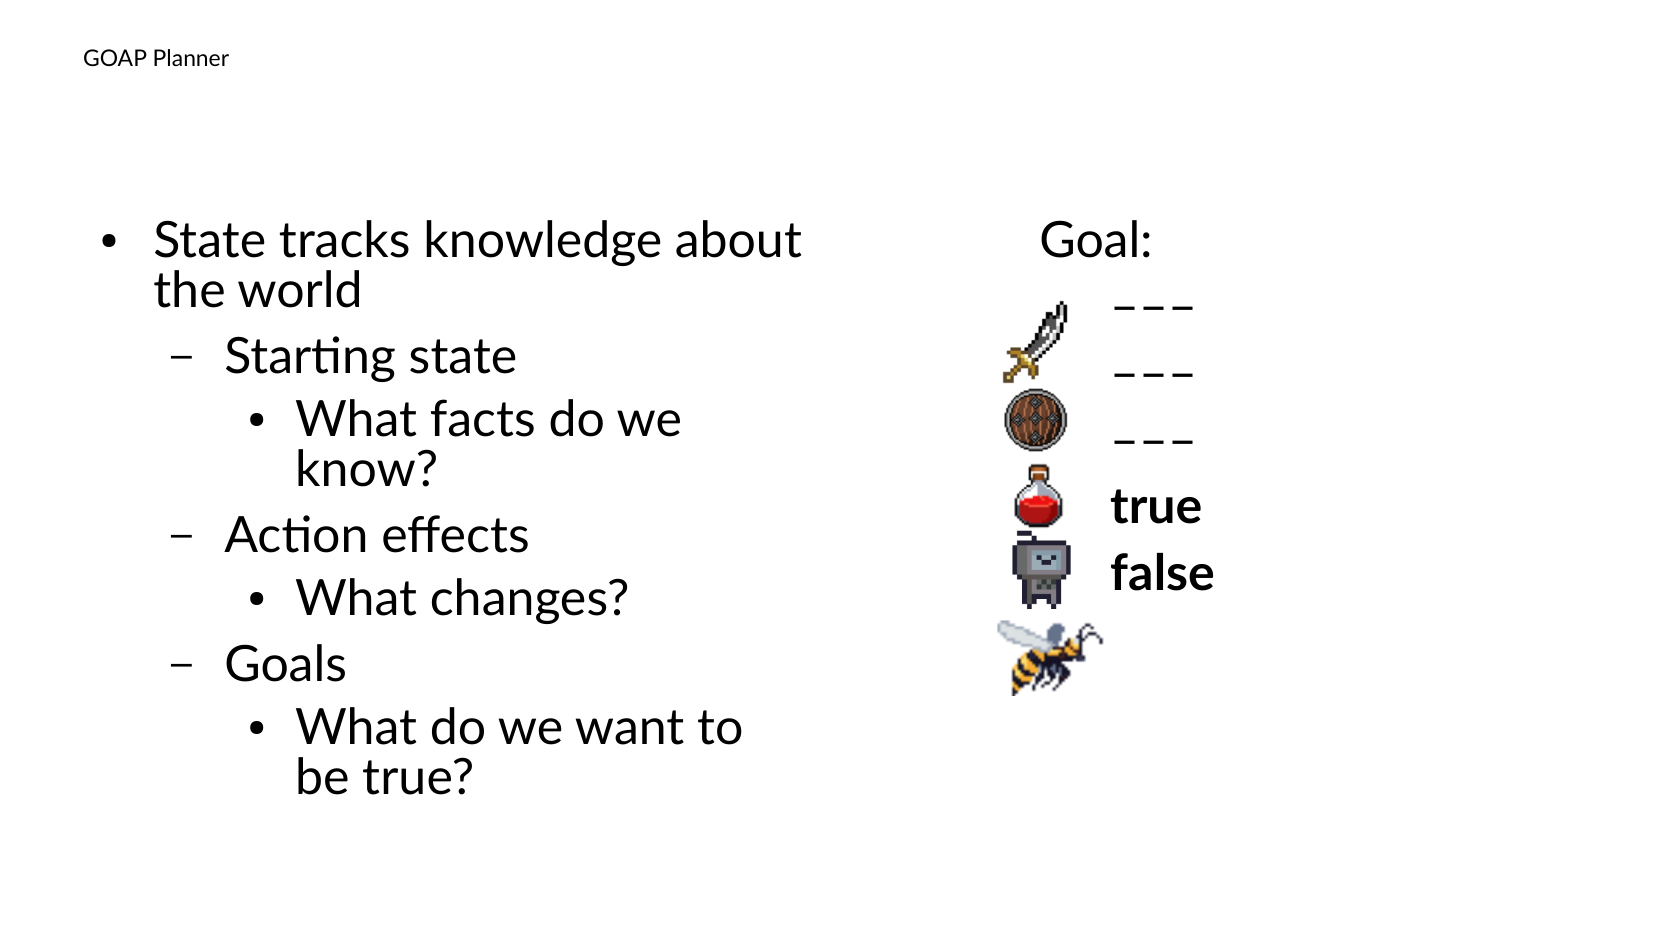

# GOAP Planner
State tracks knowledge about the world
Starting state
What facts do we know?
Action effects
What changes?
Goals
What do we want to be true?
Goal:
–––
–––
–––
true
false